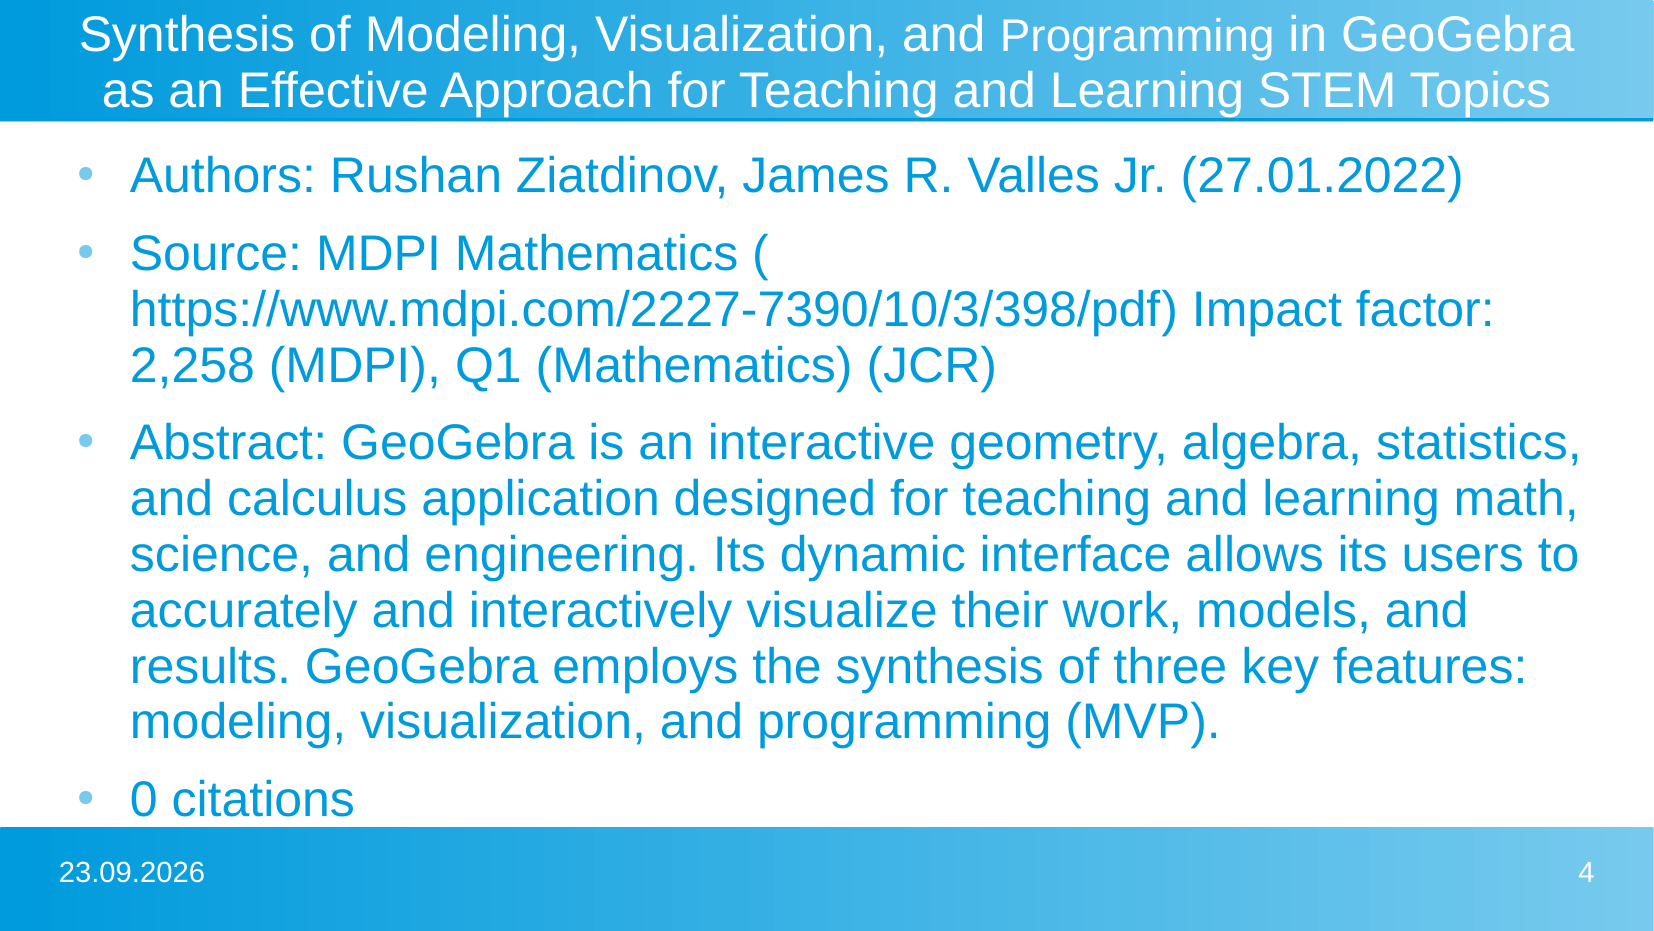

# Synthesis of Modeling, Visualization, and Programming in GeoGebra as an Effective Approach for Teaching and Learning STEM Topics
Authors: Rushan Ziatdinov, James R. Valles Jr. (27.01.2022)
Source: MDPI Mathematics (https://www.mdpi.com/2227-7390/10/3/398/pdf) Impact factor: 2,258 (MDPI), Q1 (Mathematics) (JCR)
Abstract: GeoGebra is an interactive geometry, algebra, statistics, and calculus application designed for teaching and learning math, science, and engineering. Its dynamic interface allows its users to accurately and interactively visualize their work, models, and results. GeoGebra employs the synthesis of three key features: modeling, visualization, and programming (MVP).
0 citations
4